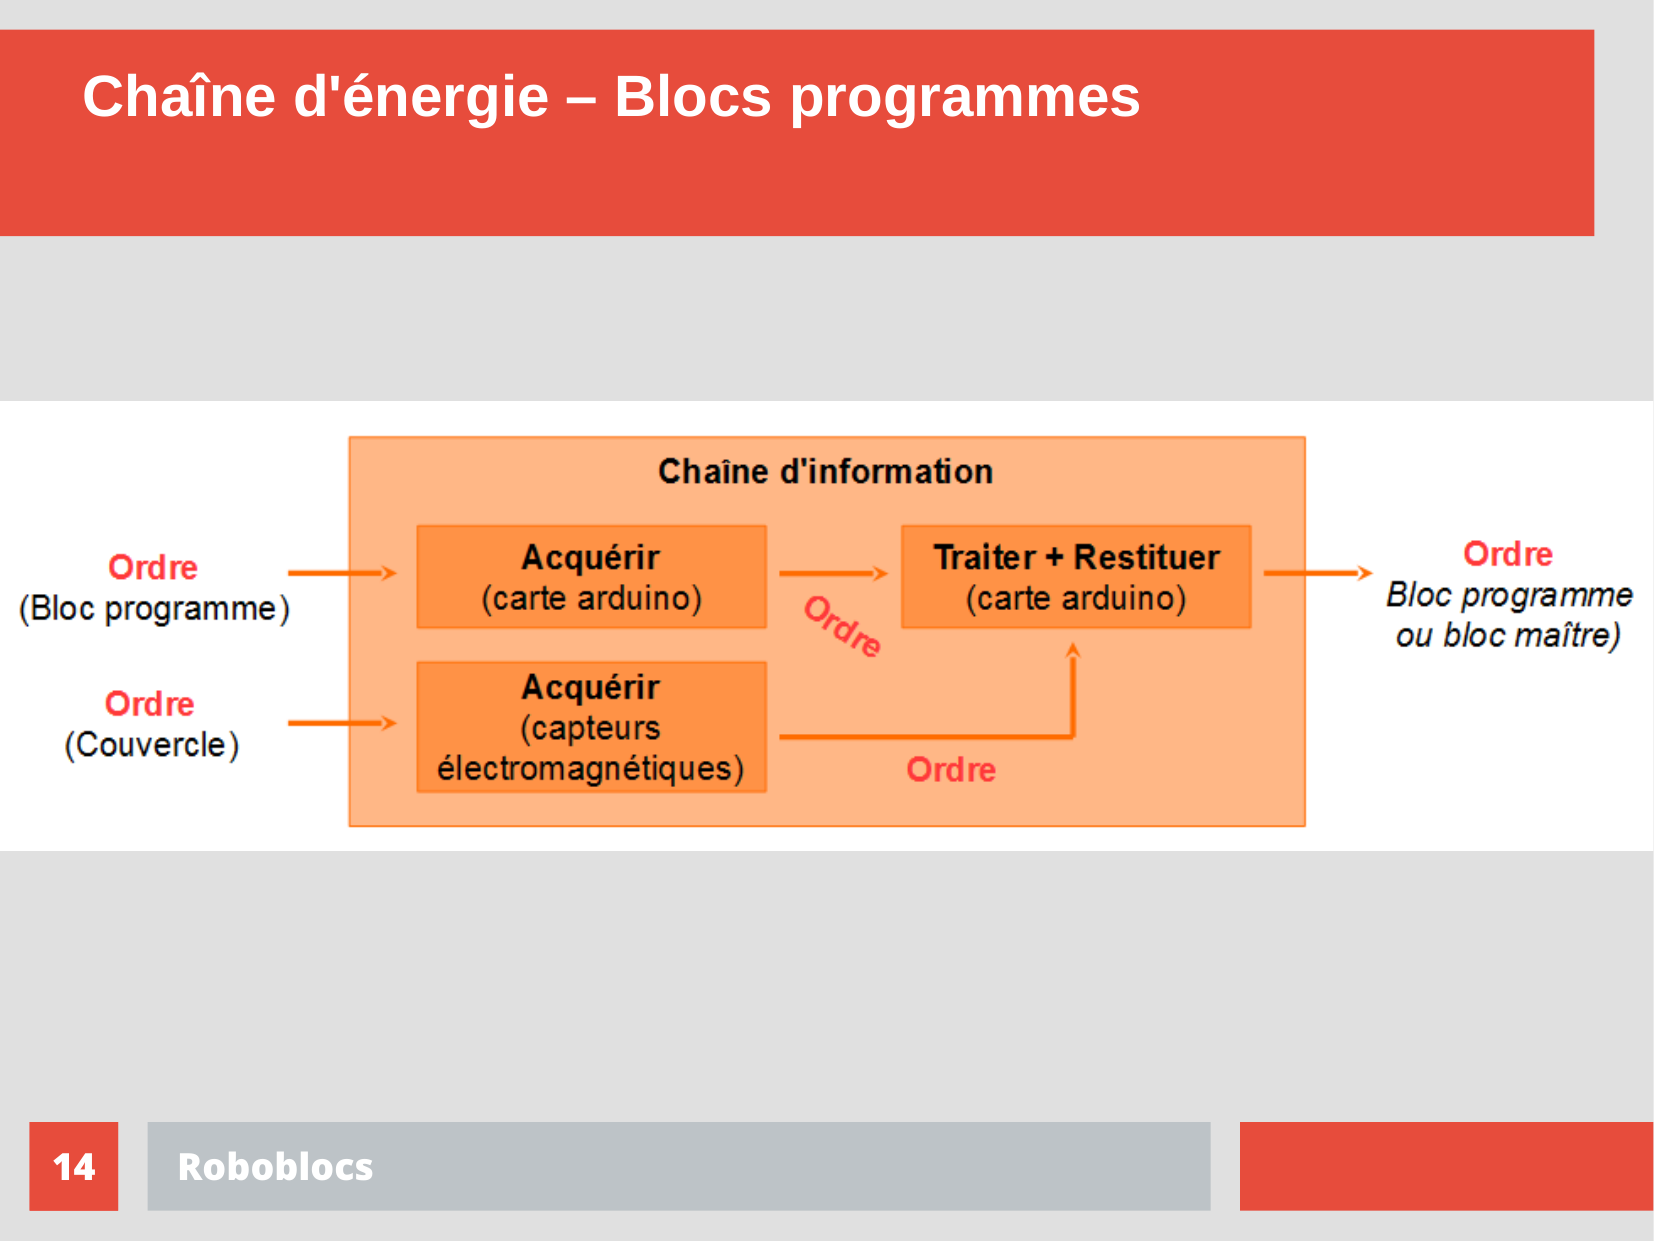

# Chaîne d'énergie – Blocs programmes
14
Roboblocs